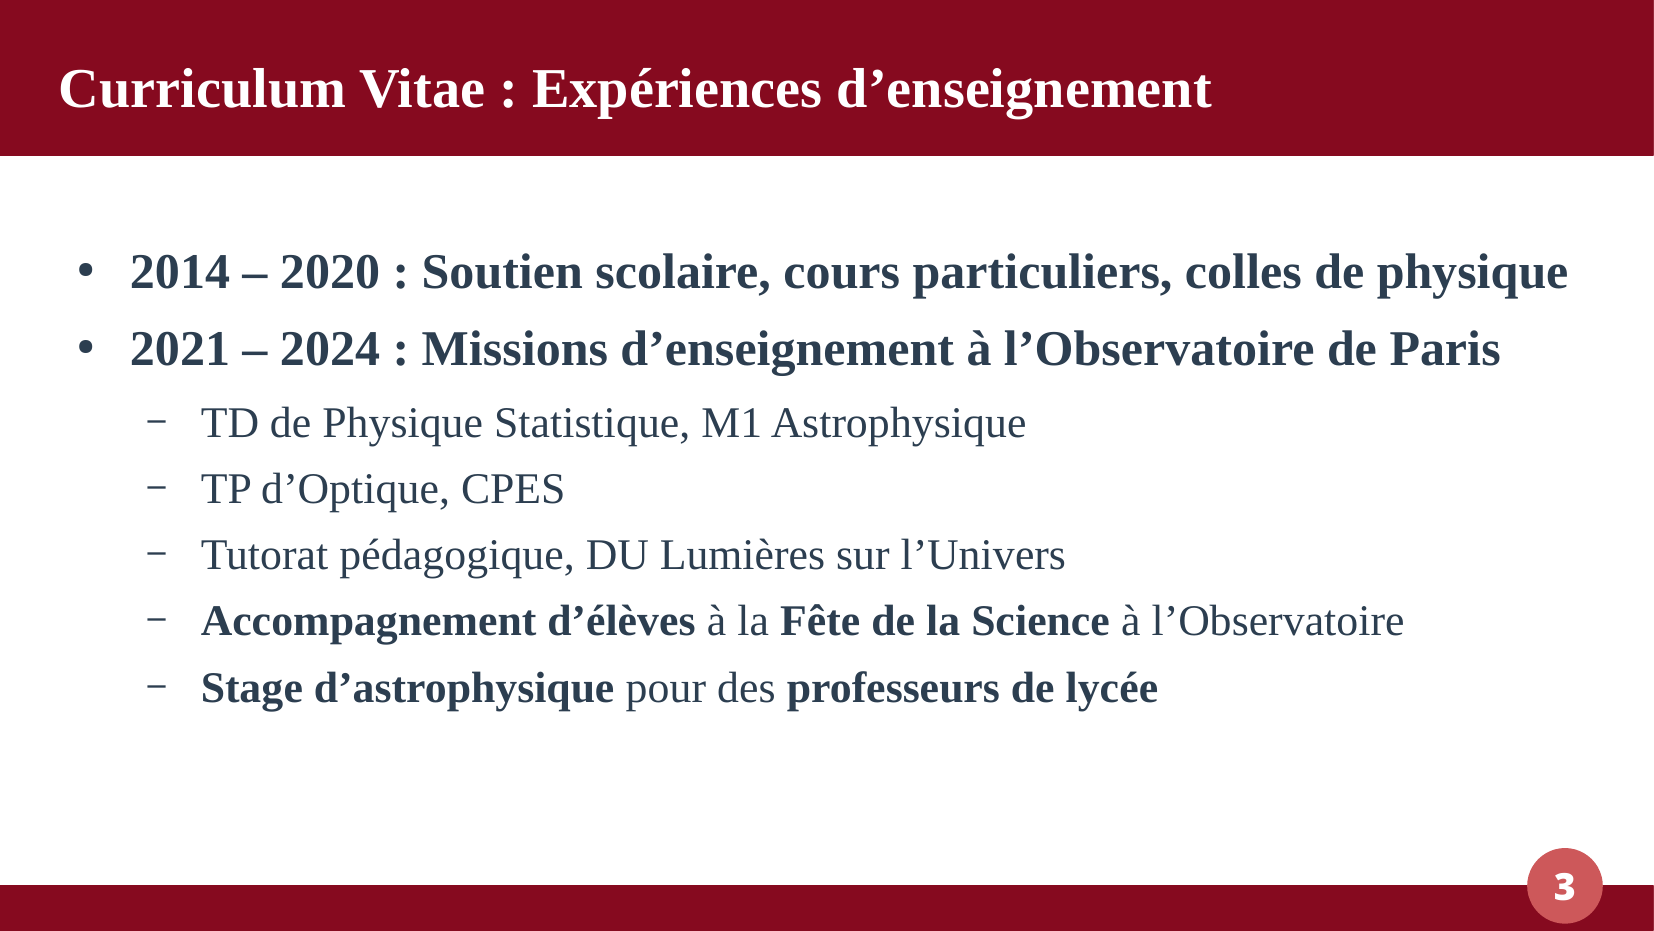

# Curriculum Vitae : Expériences d’enseignement
2014 – 2020 : Soutien scolaire, cours particuliers, colles de physique
2021 – 2024 : Missions d’enseignement à l’Observatoire de Paris
TD de Physique Statistique, M1 Astrophysique
TP d’Optique, CPES
Tutorat pédagogique, DU Lumières sur l’Univers
Accompagnement d’élèves à la Fête de la Science à l’Observatoire
Stage d’astrophysique pour des professeurs de lycée
3